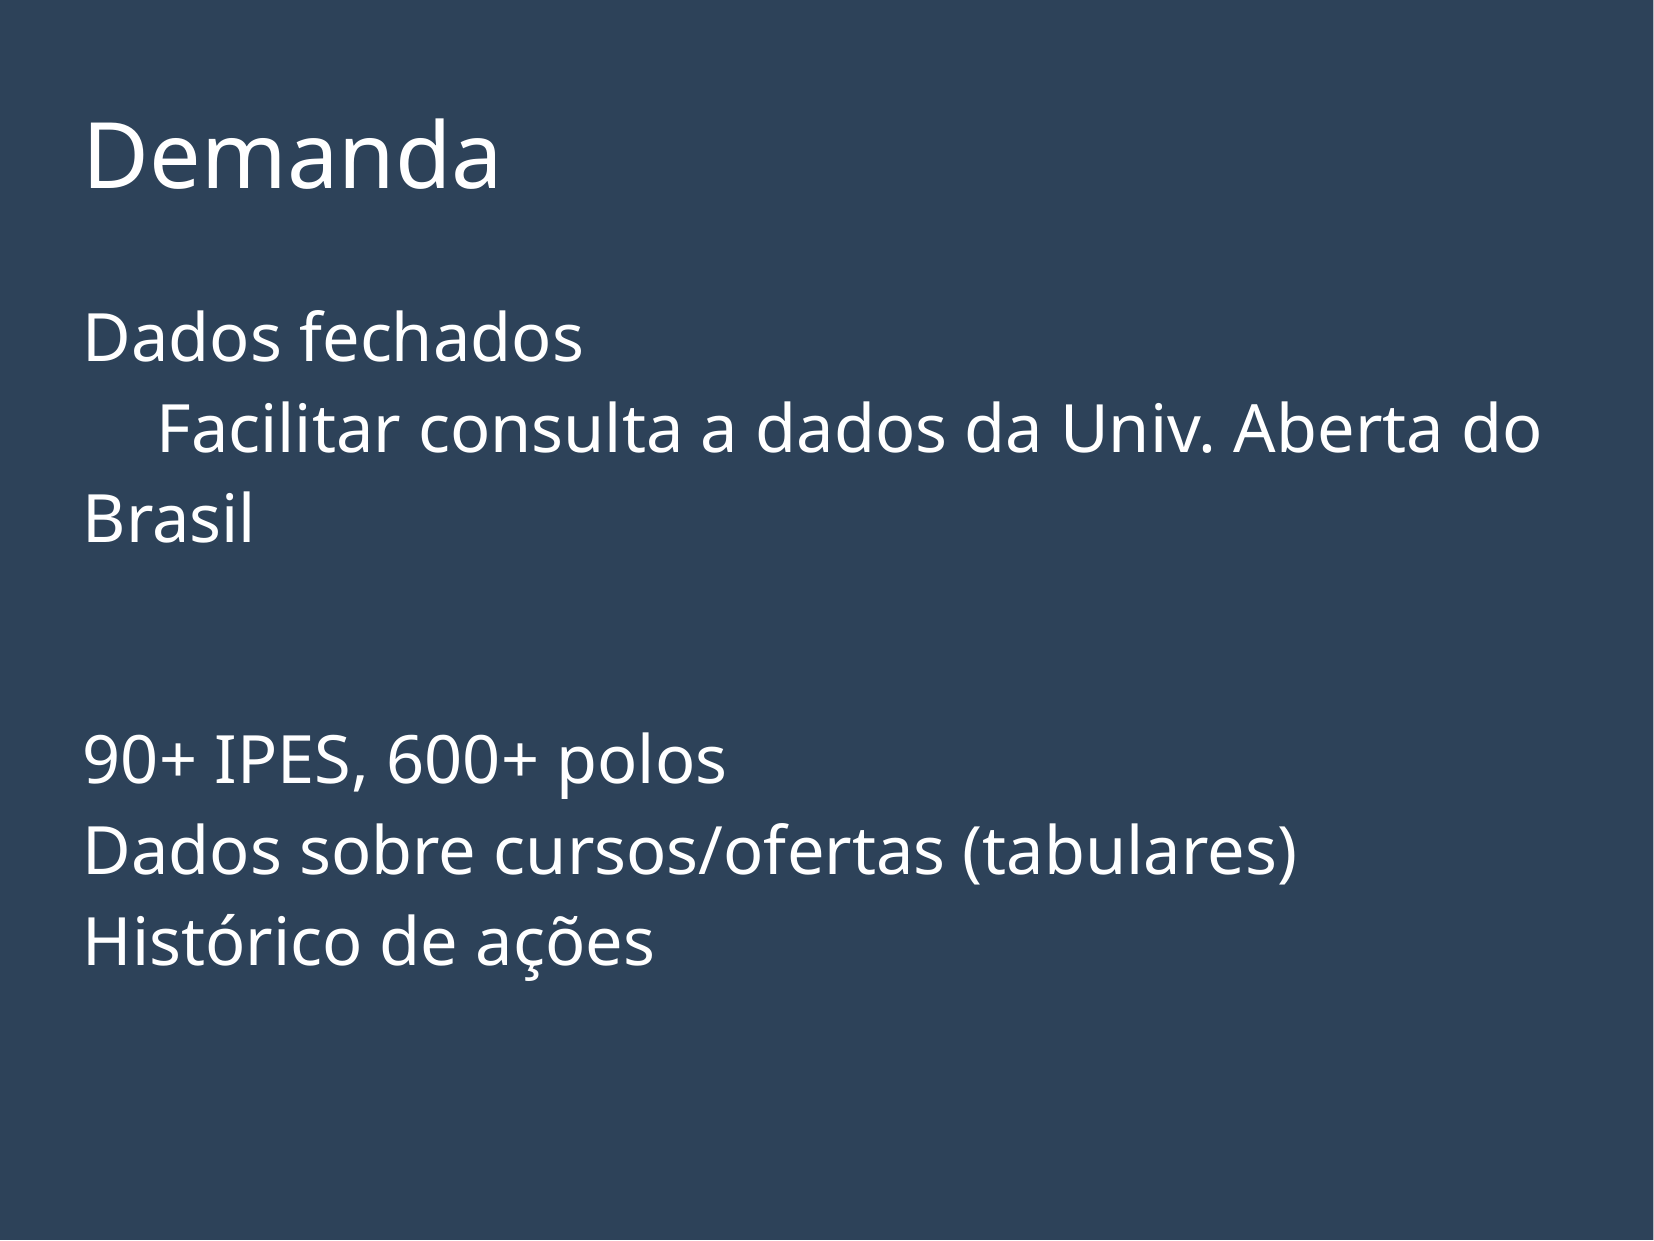

# Demanda
Dados fechados
	Facilitar consulta a dados da Univ. Aberta do Brasil
90+ IPES, 600+ polos
Dados sobre cursos/ofertas (tabulares)
Histórico de ações